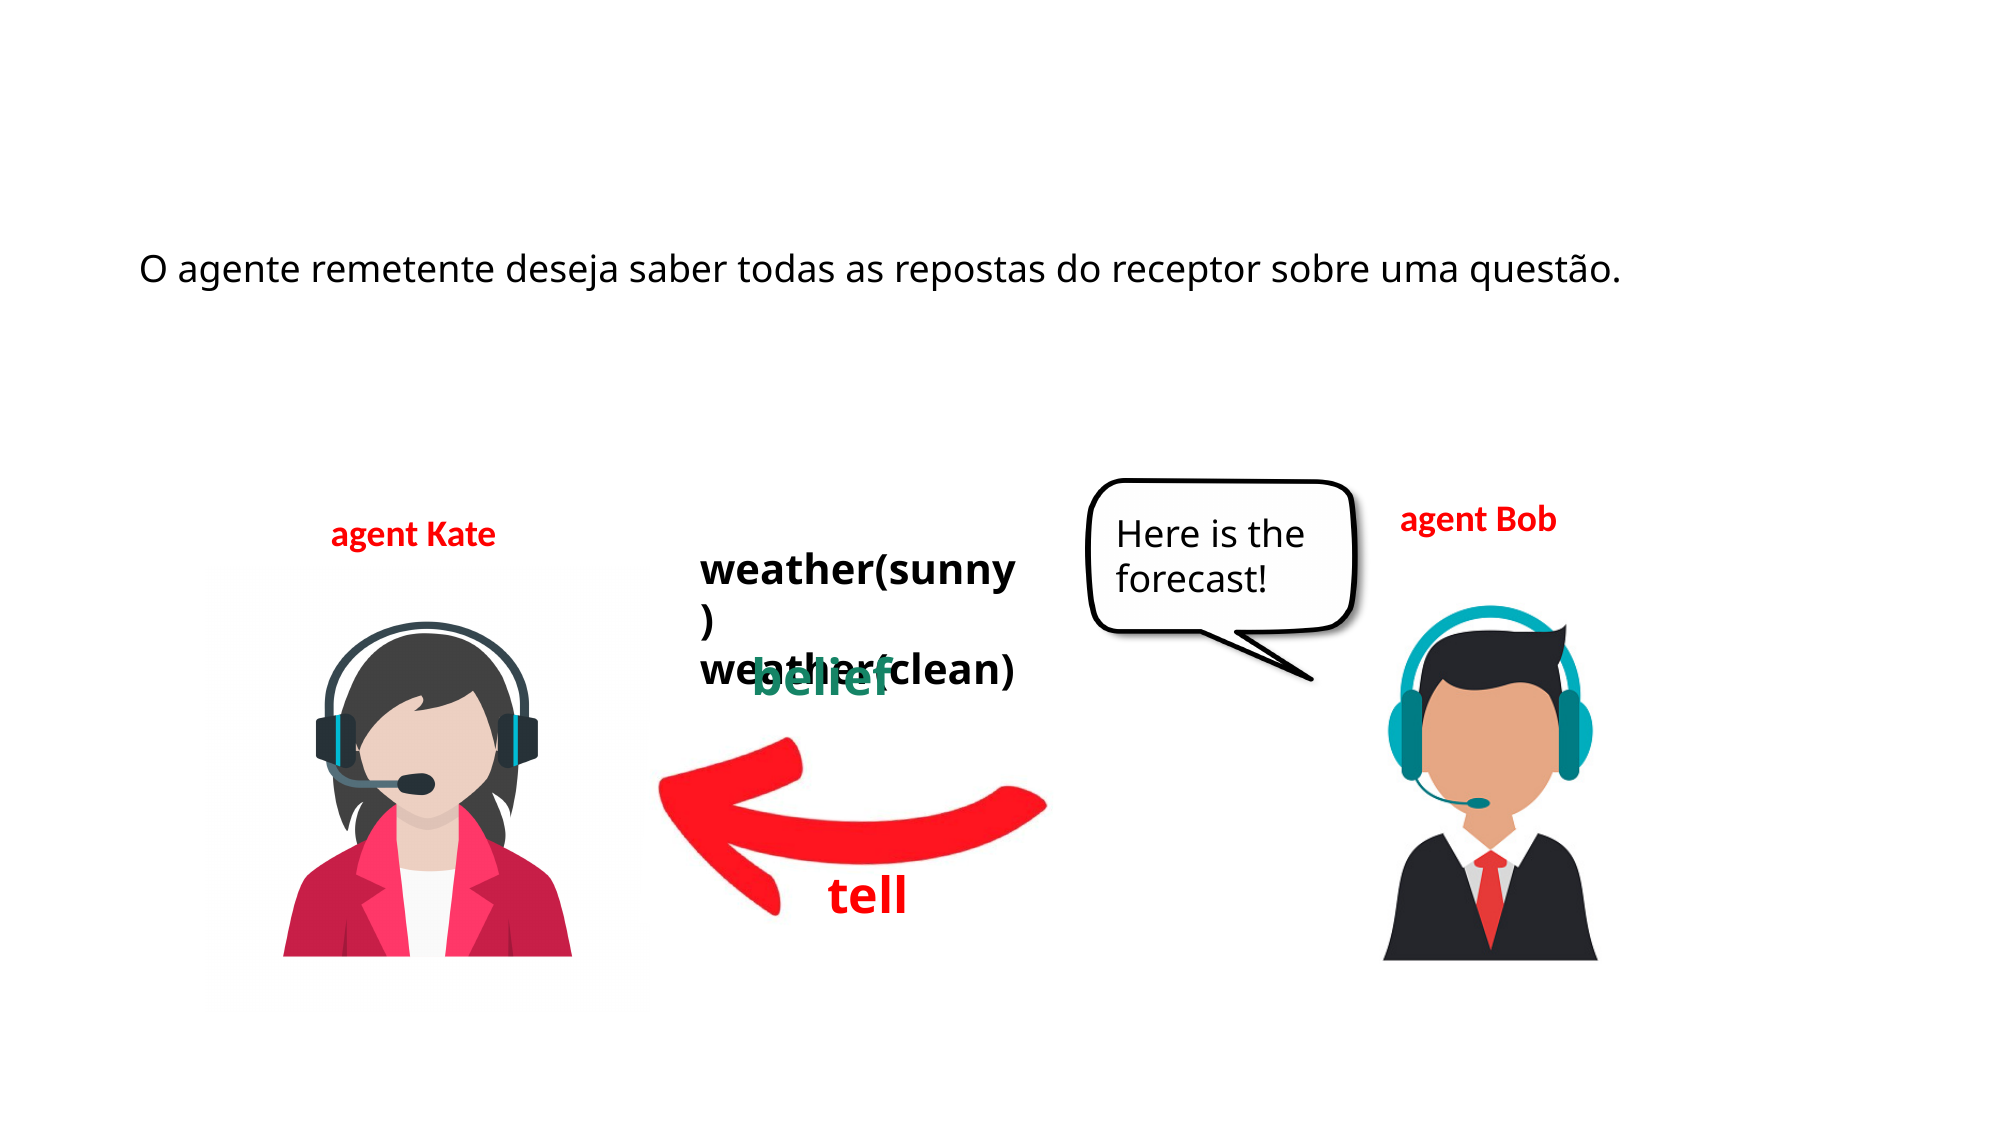

Illocutionary Forces: askAll
O agente remetente deseja saber todas as repostas do receptor sobre uma questão.
agent Bob
agent Kate
Here is the forecast!
weather(sunny)
weather(clean)
belief
tell